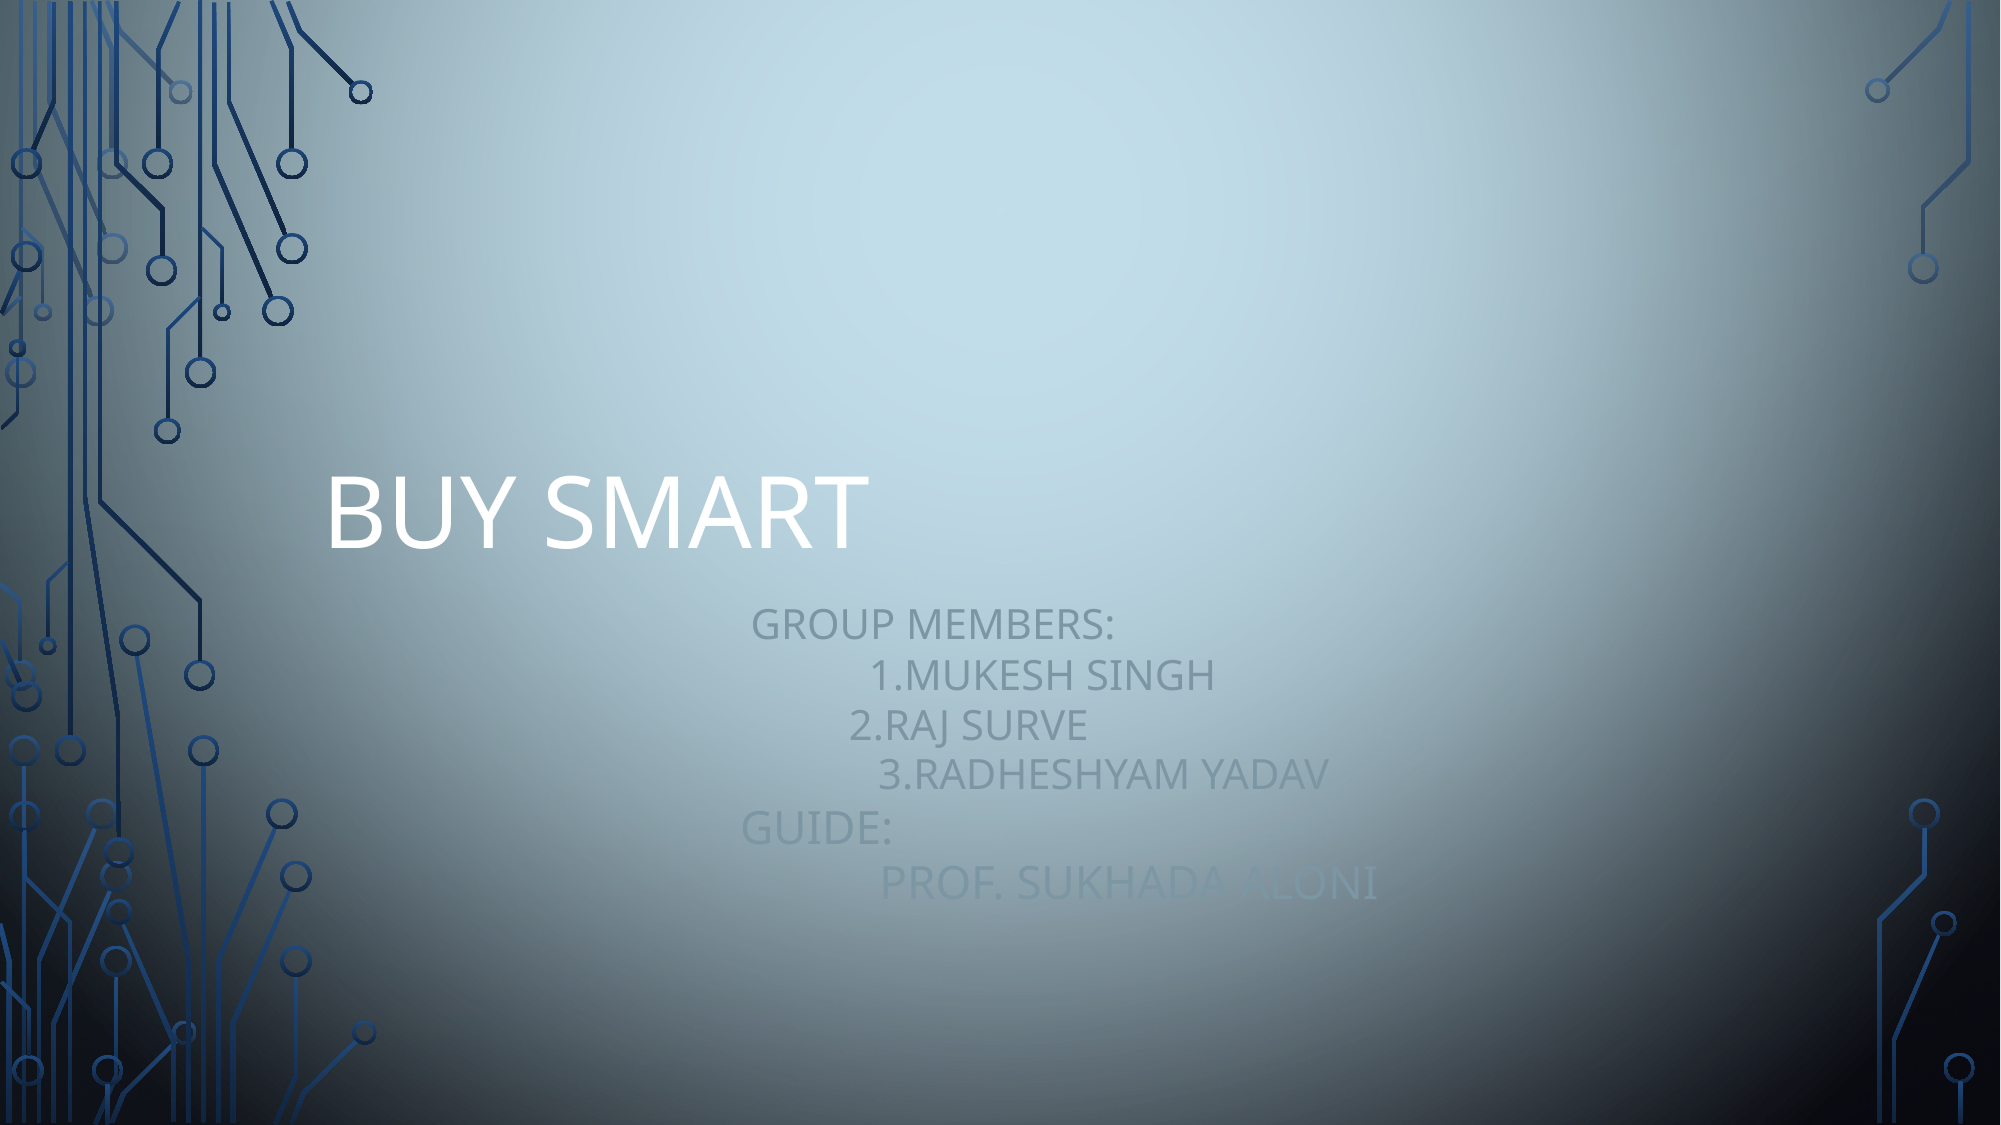

Buy Smart
						 Group Members:
						 1.Mukesh Singh
					 2.Raj Surve
							 3.Radheshyam Yadav
						 Guide:
			 					 Prof. Sukhada Aloni